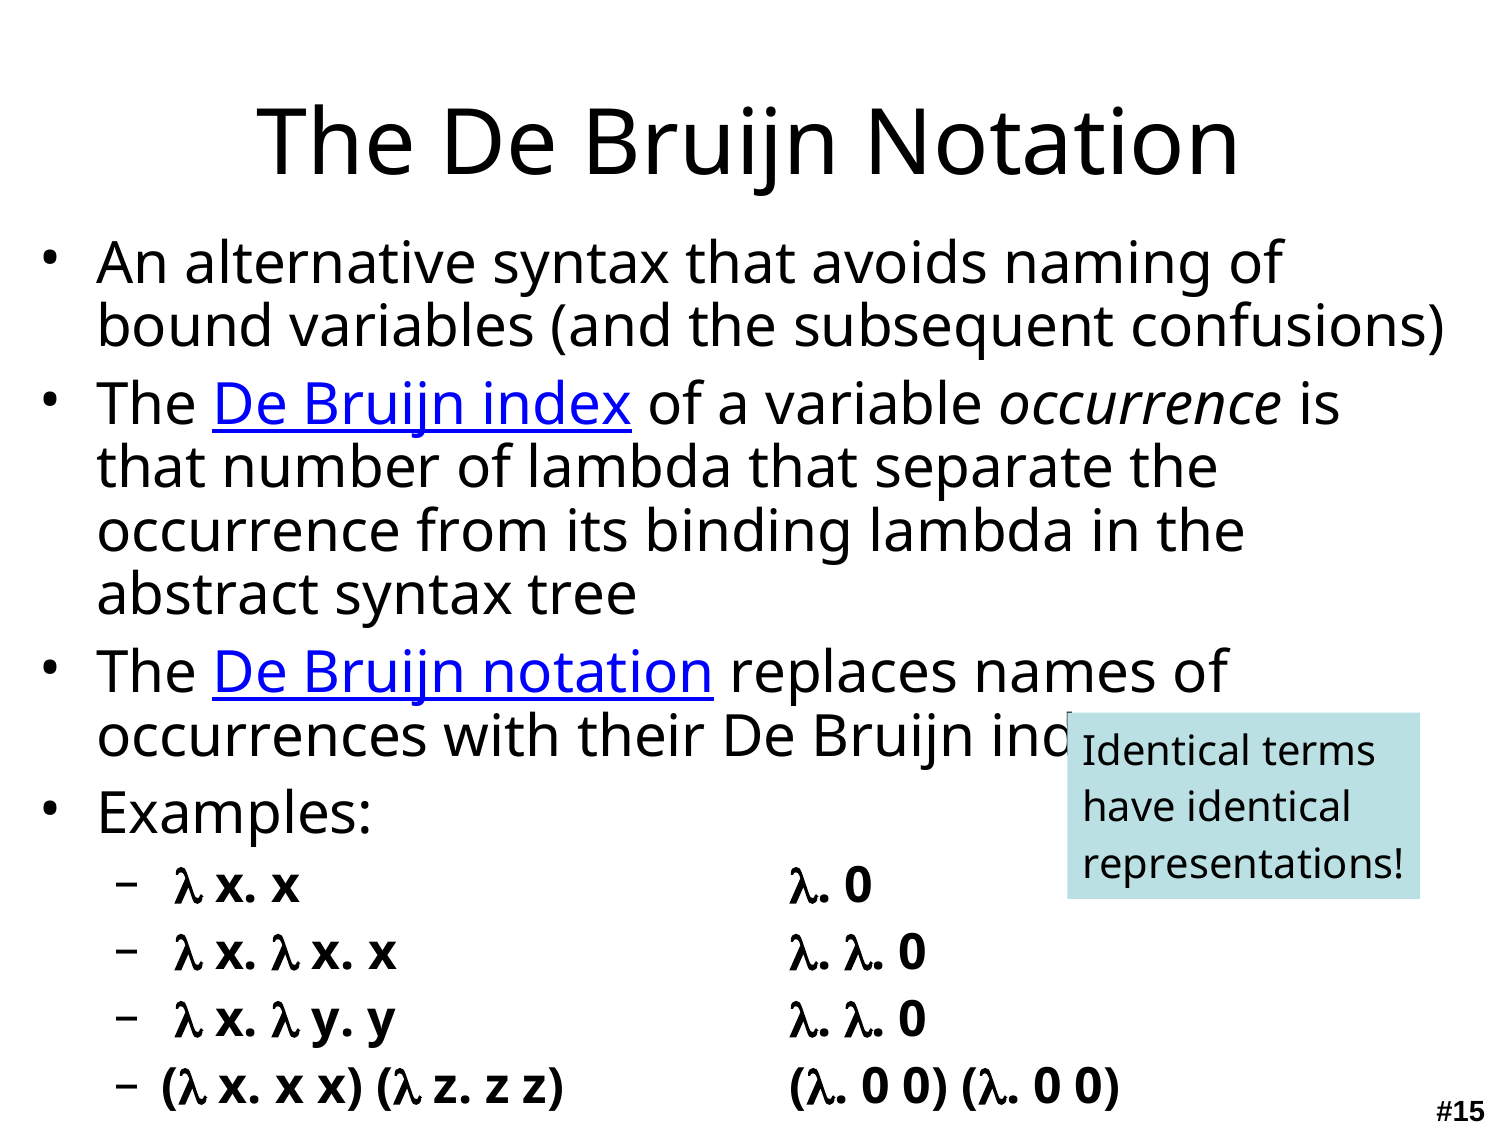

# The De Bruijn Notation
An alternative syntax that avoids naming of bound variables (and the subsequent confusions)
The De Bruijn index of a variable occurrence is that number of lambda that separate the occurrence from its binding lambda in the abstract syntax tree
The De Bruijn notation replaces names of occurrences with their De Bruijn indices
Examples:
  x. x				. 0
  x.  x. x			. . 0
  x.  y. y			. . 0
( x. x x) ( z. z z)		(. 0 0) (. 0 0)
  x. ( x.  y. x) x		. (. . 1) 0
Identical terms
have identical
representations!
15